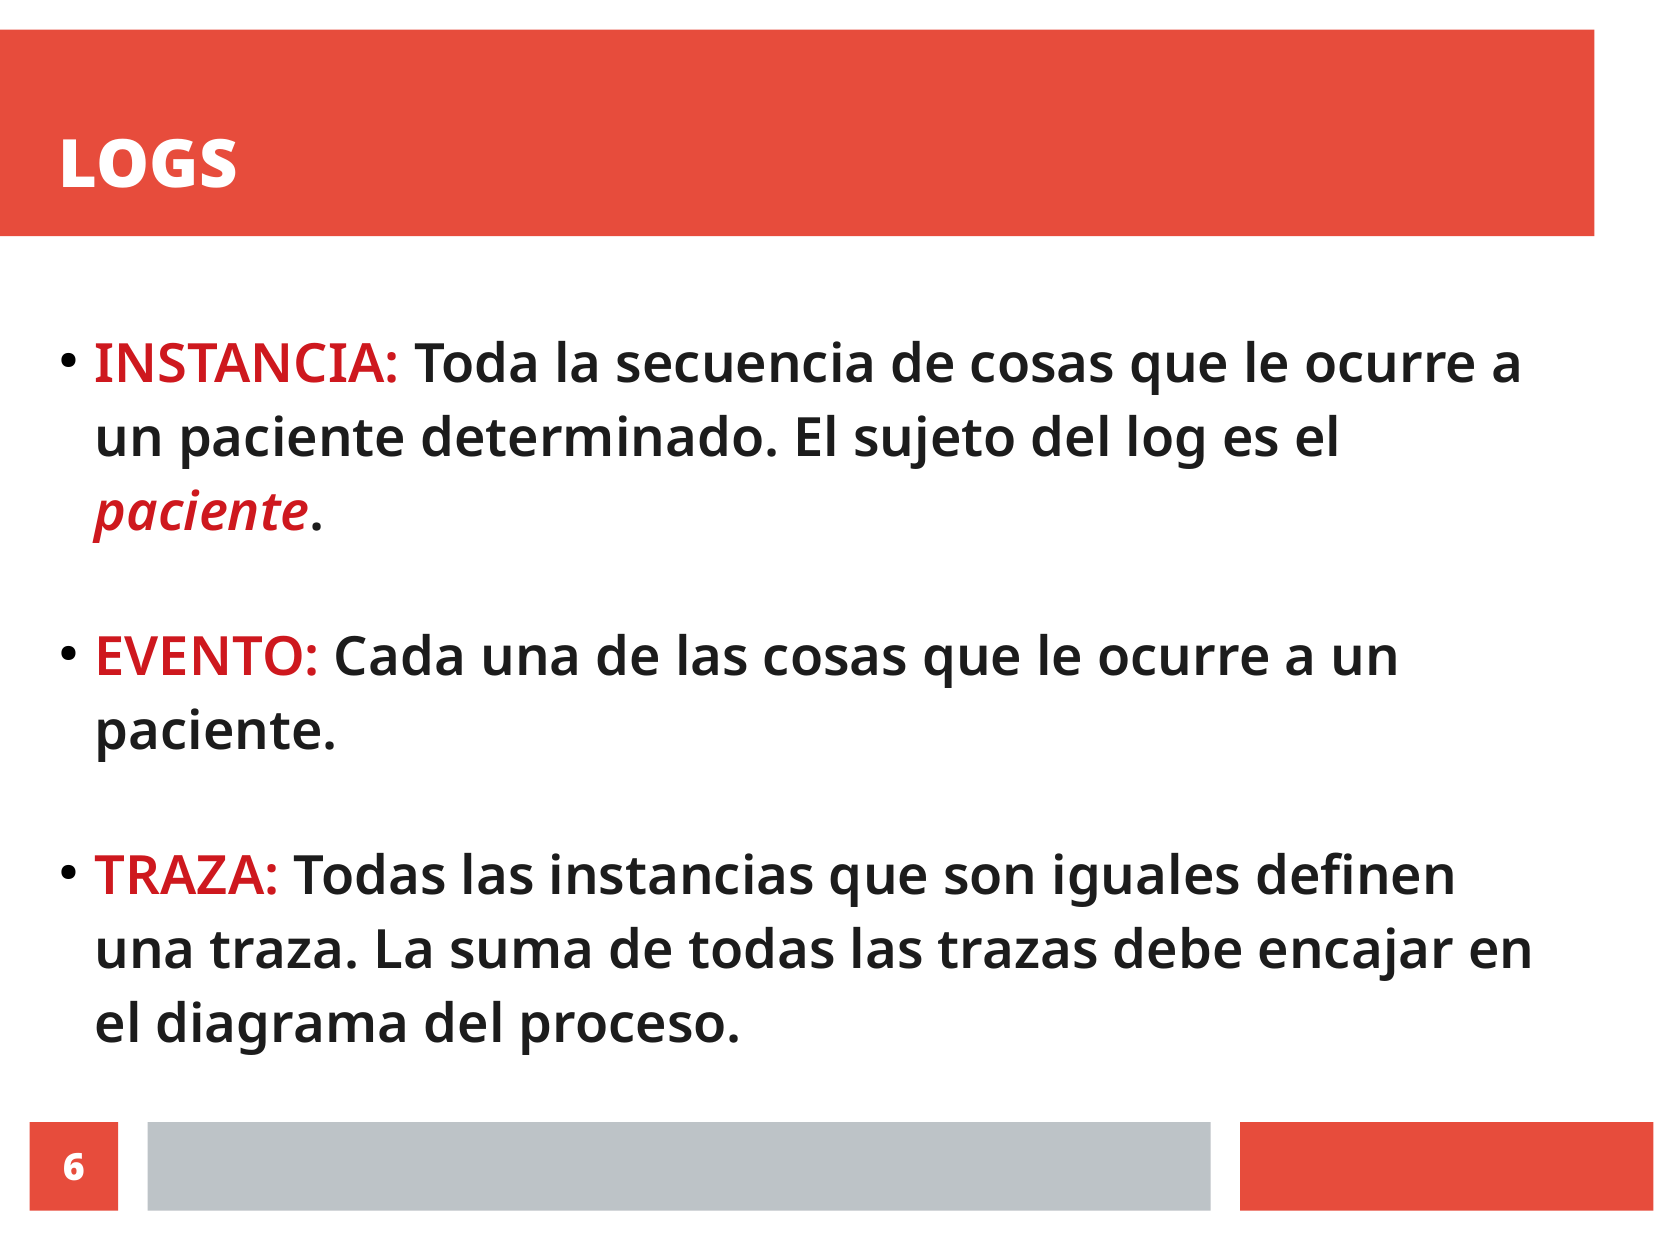

# LOGS
INSTANCIA: Toda la secuencia de cosas que le ocurre a un paciente determinado. El sujeto del log es el paciente.
EVENTO: Cada una de las cosas que le ocurre a un paciente.
TRAZA: Todas las instancias que son iguales definen una traza. La suma de todas las trazas debe encajar en el diagrama del proceso.
6